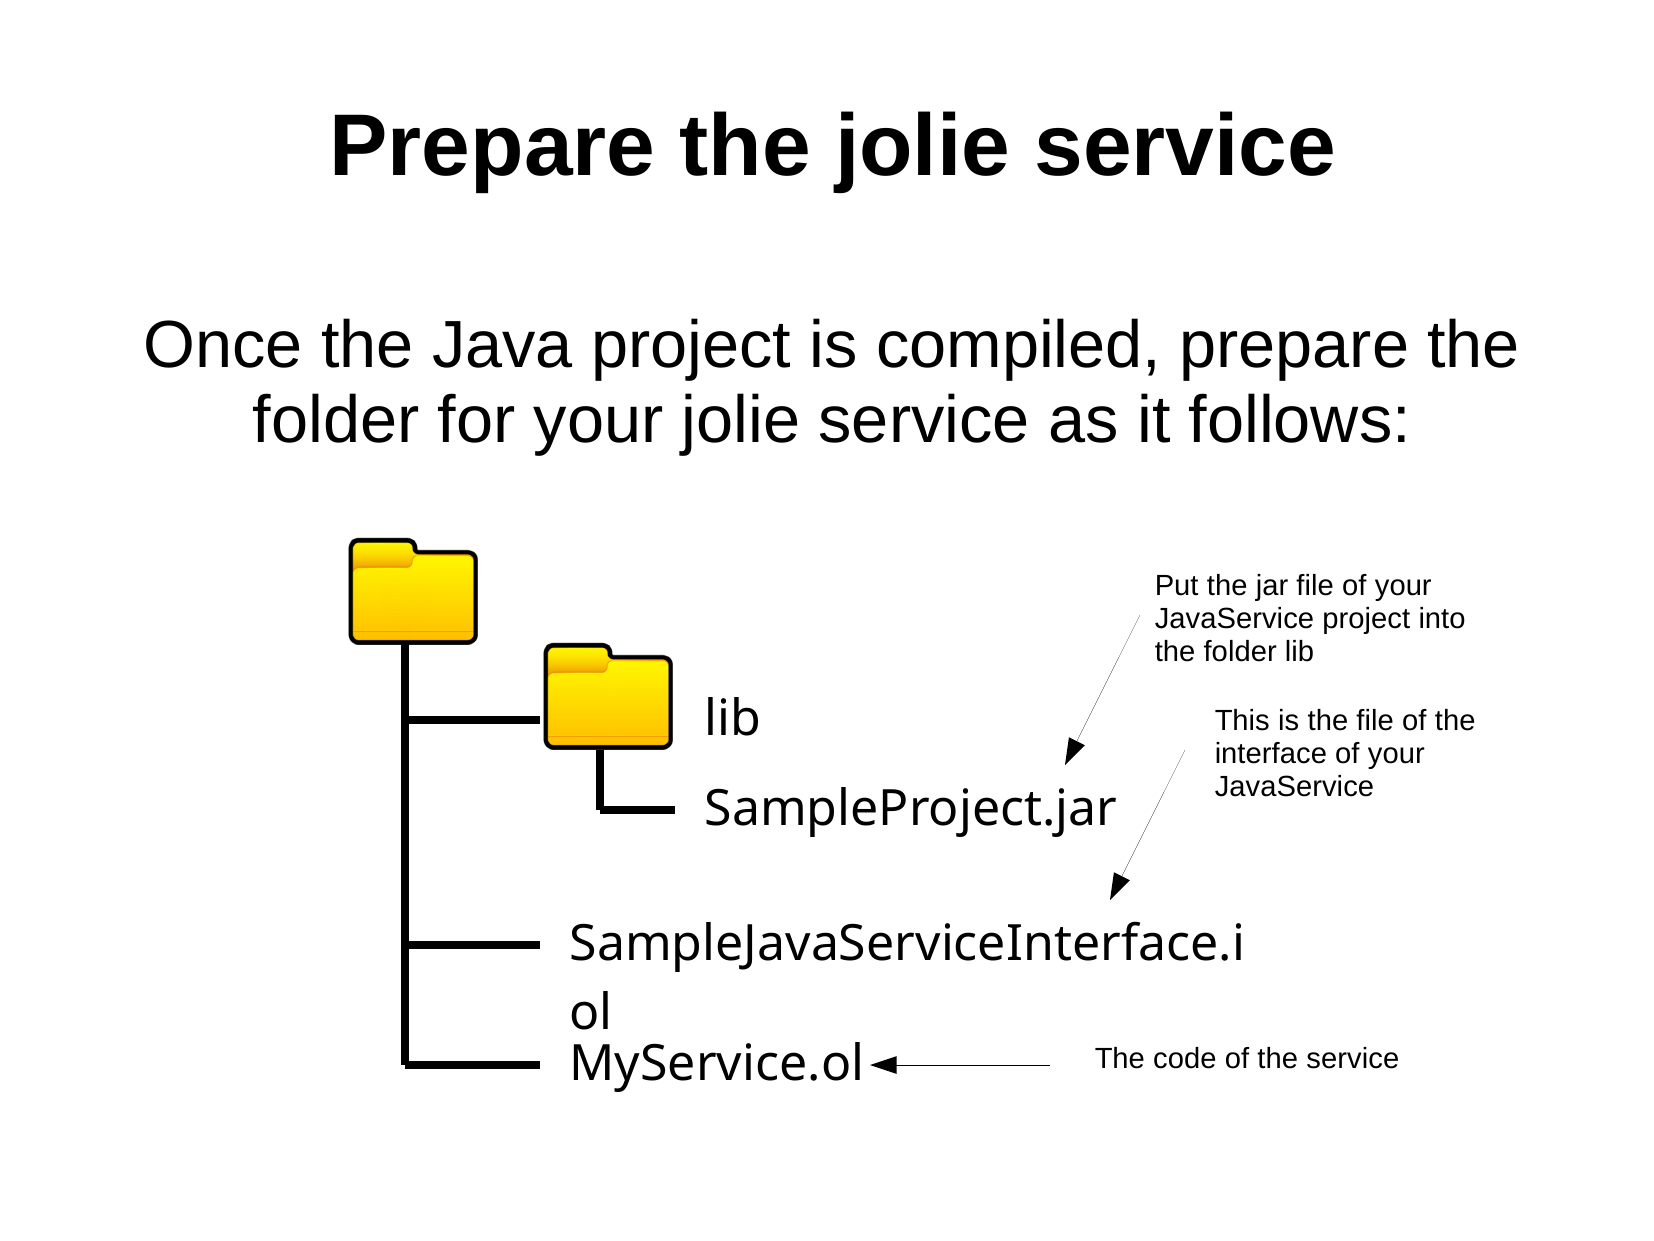

Prepare the jolie service
Once the Java project is compiled, prepare the folder for your jolie service as it follows:
Put the jar file of your JavaService project into the folder lib
lib
This is the file of the interface of your JavaService
SampleProject.jar
SampleJavaServiceInterface.iol
MyService.ol
The code of the service